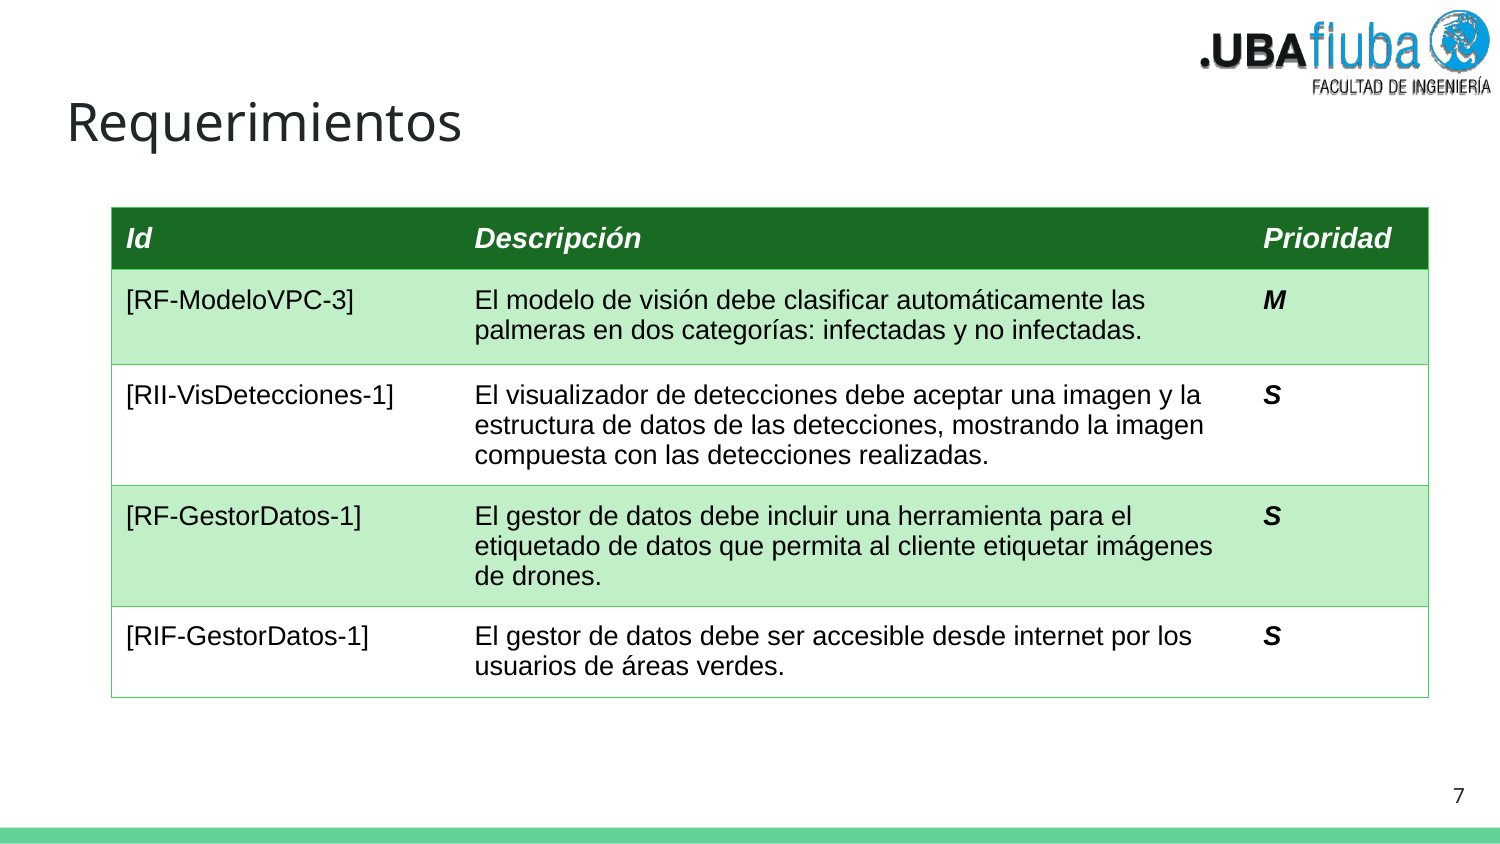

# Requerimientos
| Id | Descripción | Prioridad |
| --- | --- | --- |
| [RF-ModeloVPC-3] | El modelo de visión debe clasificar automáticamente las palmeras en dos categorías: infectadas y no infectadas. | M |
| [RII-VisDetecciones-1] | El visualizador de detecciones debe aceptar una imagen y la estructura de datos de las detecciones, mostrando la imagen compuesta con las detecciones realizadas. | S |
| [RF-GestorDatos-1] | El gestor de datos debe incluir una herramienta para el etiquetado de datos que permita al cliente etiquetar imágenes de drones. | S |
| [RIF-GestorDatos-1] | El gestor de datos debe ser accesible desde internet por los usuarios de áreas verdes. | S |